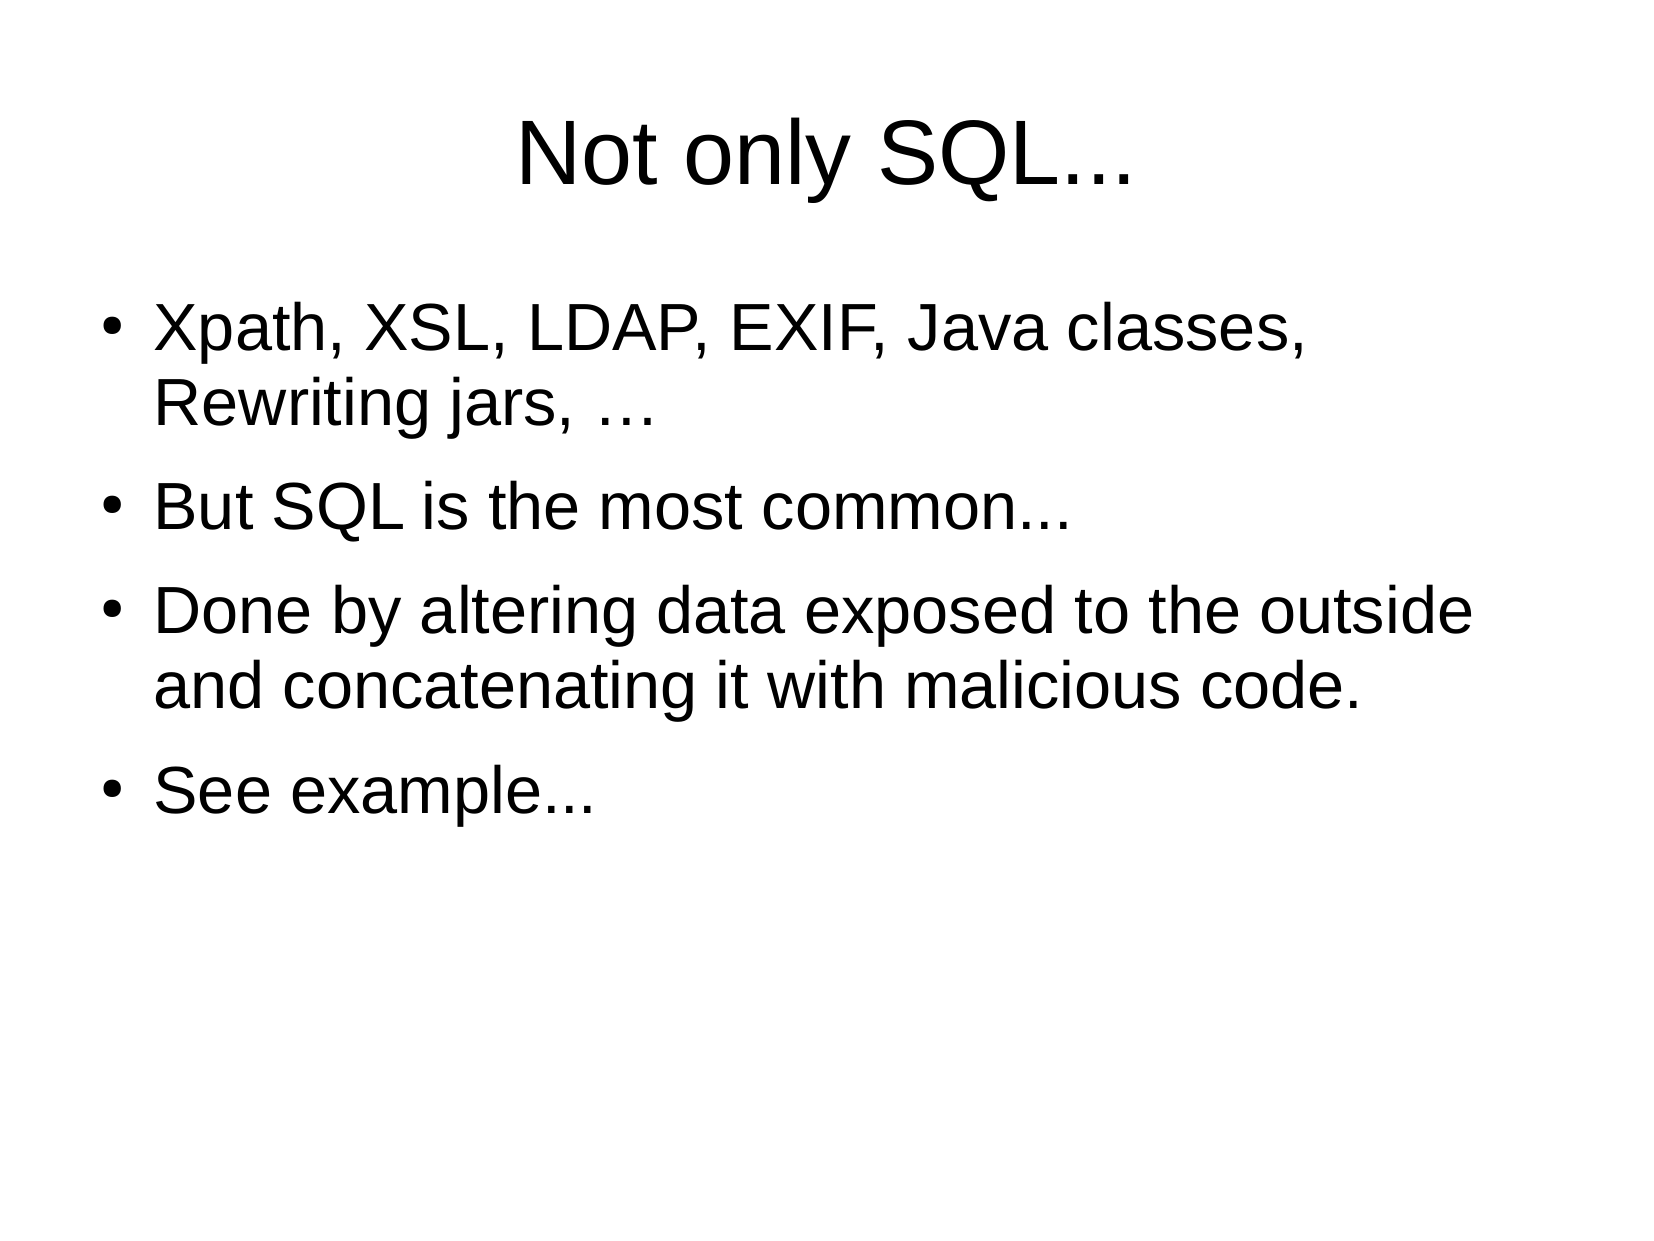

# Not only SQL...
Xpath, XSL, LDAP, EXIF, Java classes, Rewriting jars, …
But SQL is the most common...
Done by altering data exposed to the outside and concatenating it with malicious code.
See example...